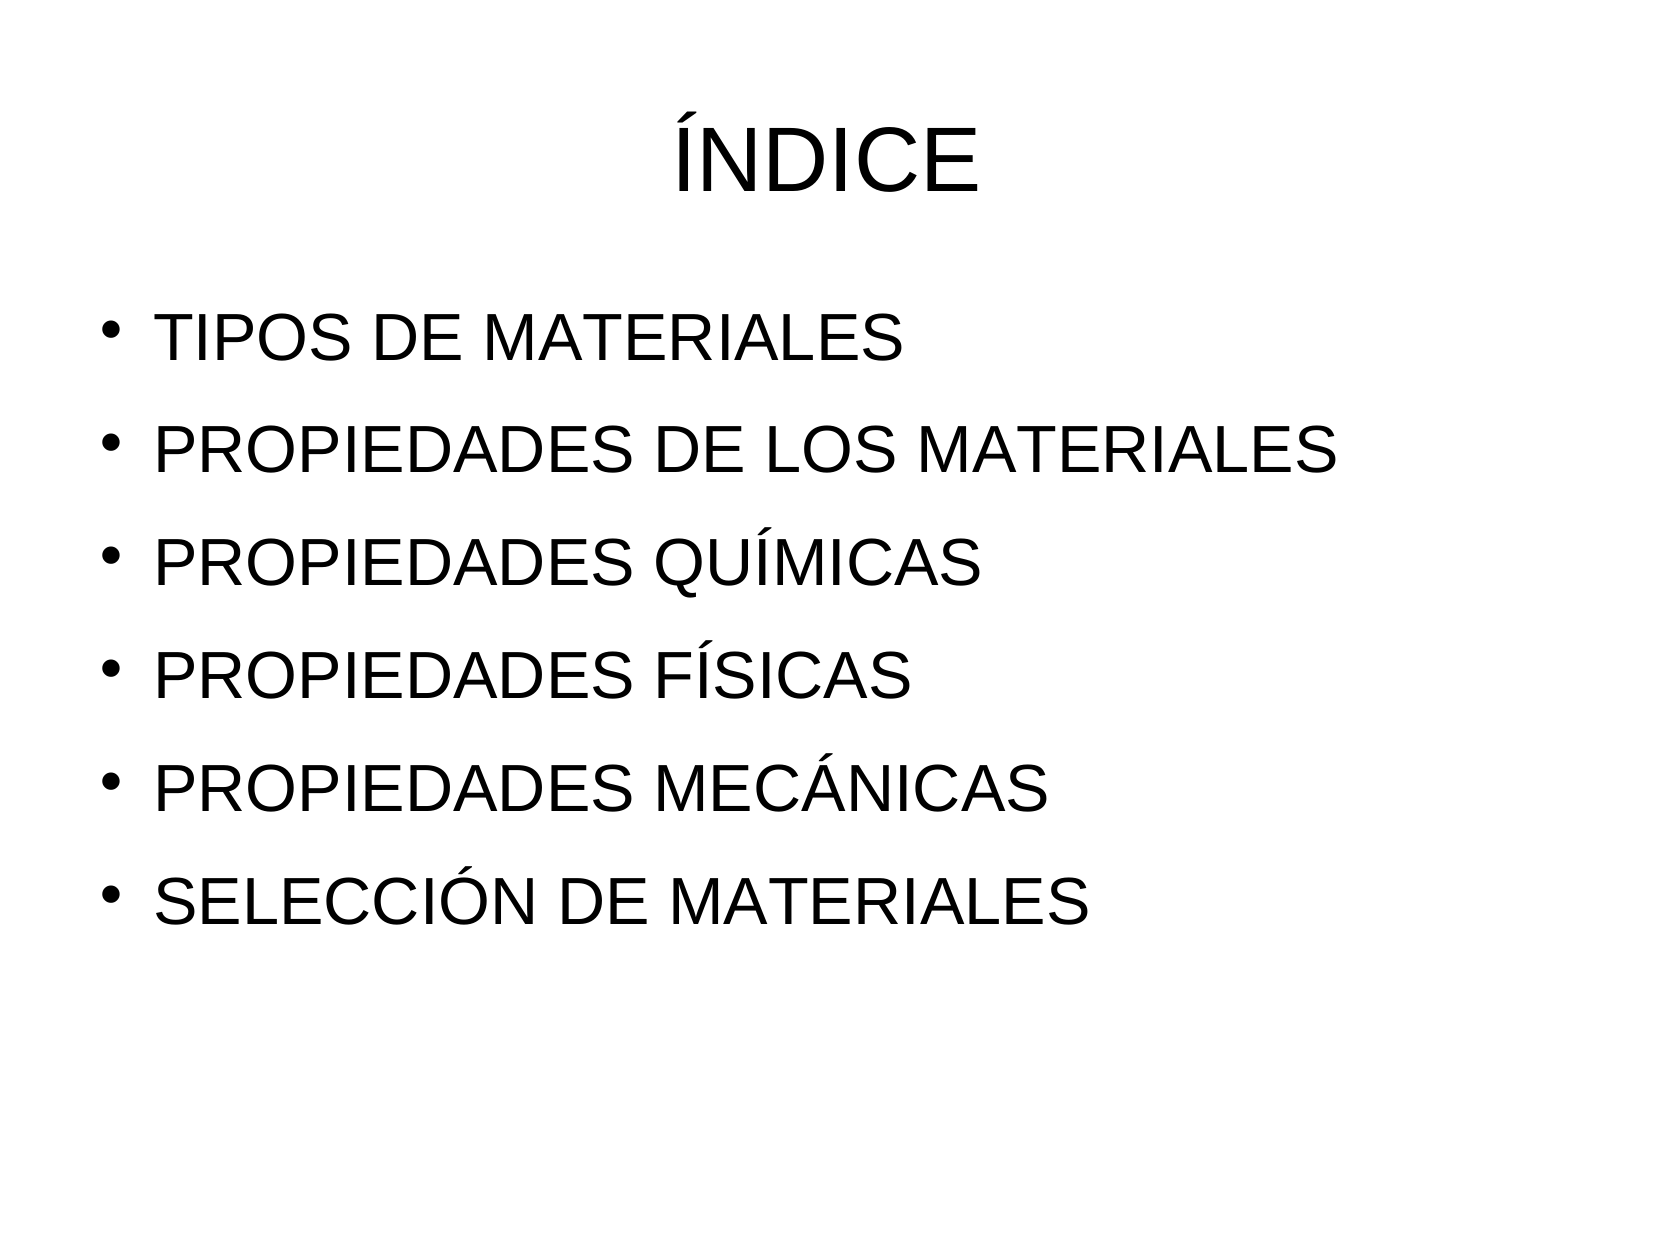

# ÍNDICE
TIPOS DE MATERIALES
PROPIEDADES DE LOS MATERIALES
PROPIEDADES QUÍMICAS
PROPIEDADES FÍSICAS
PROPIEDADES MECÁNICAS
SELECCIÓN DE MATERIALES